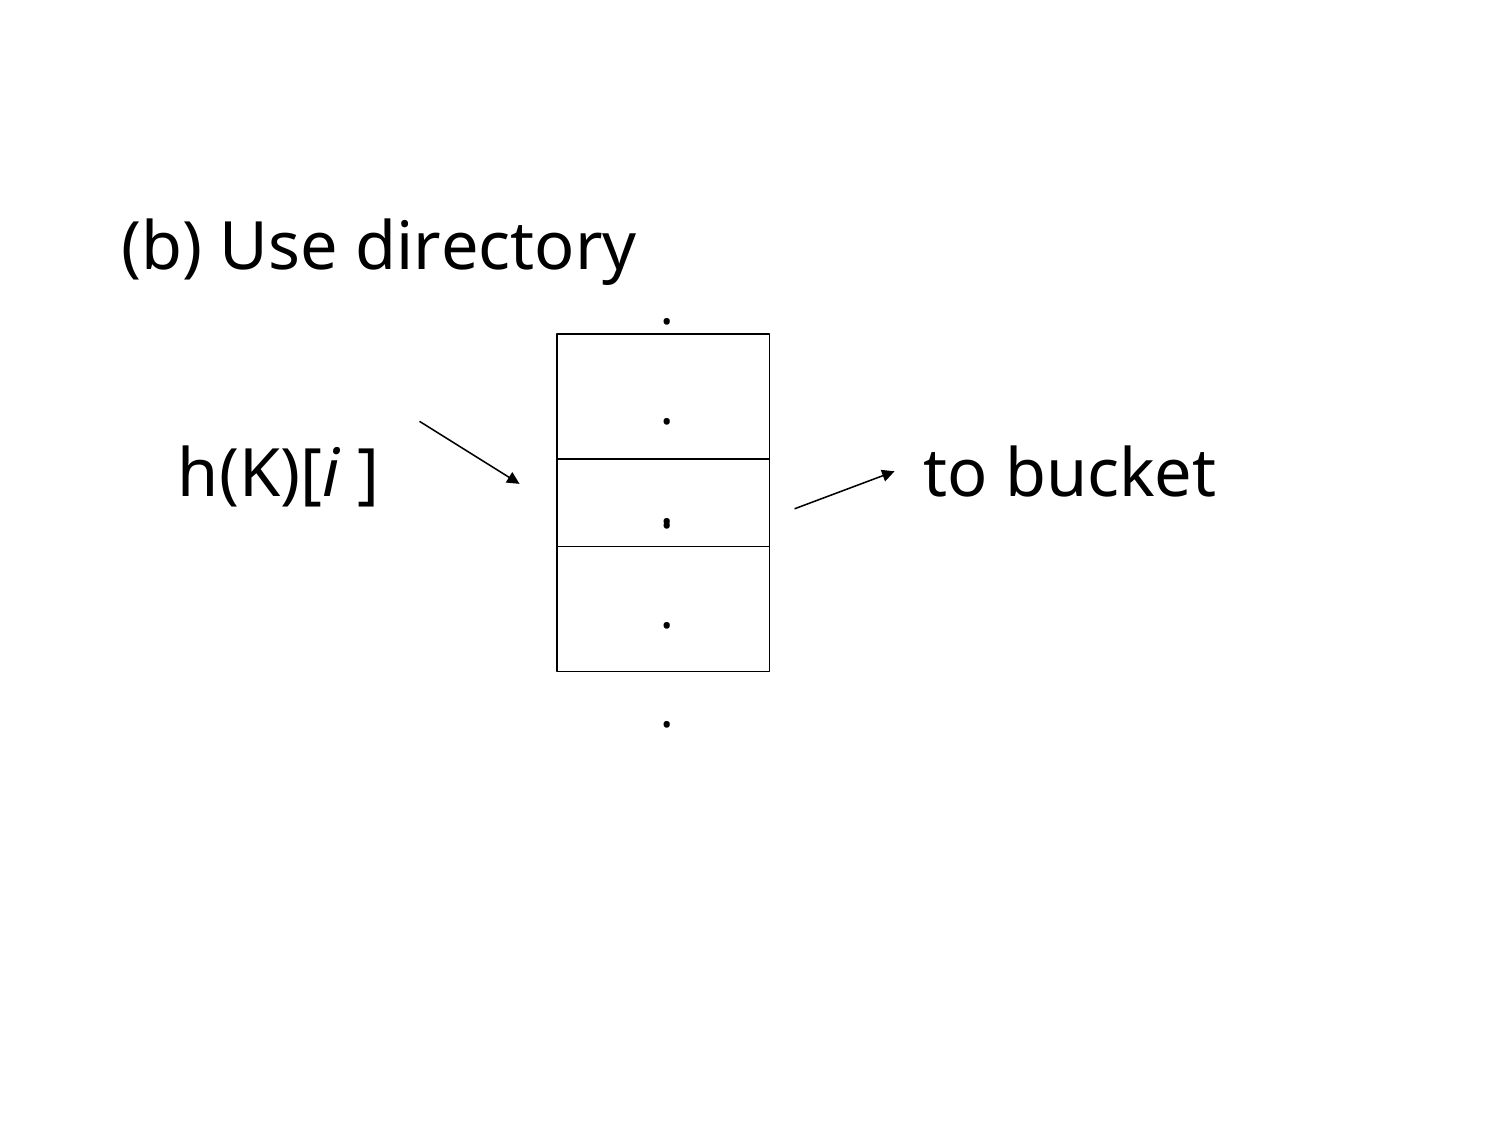

# (b) Use directory
	h(K)[i ]				 to bucket
.
.
.
.
.
.